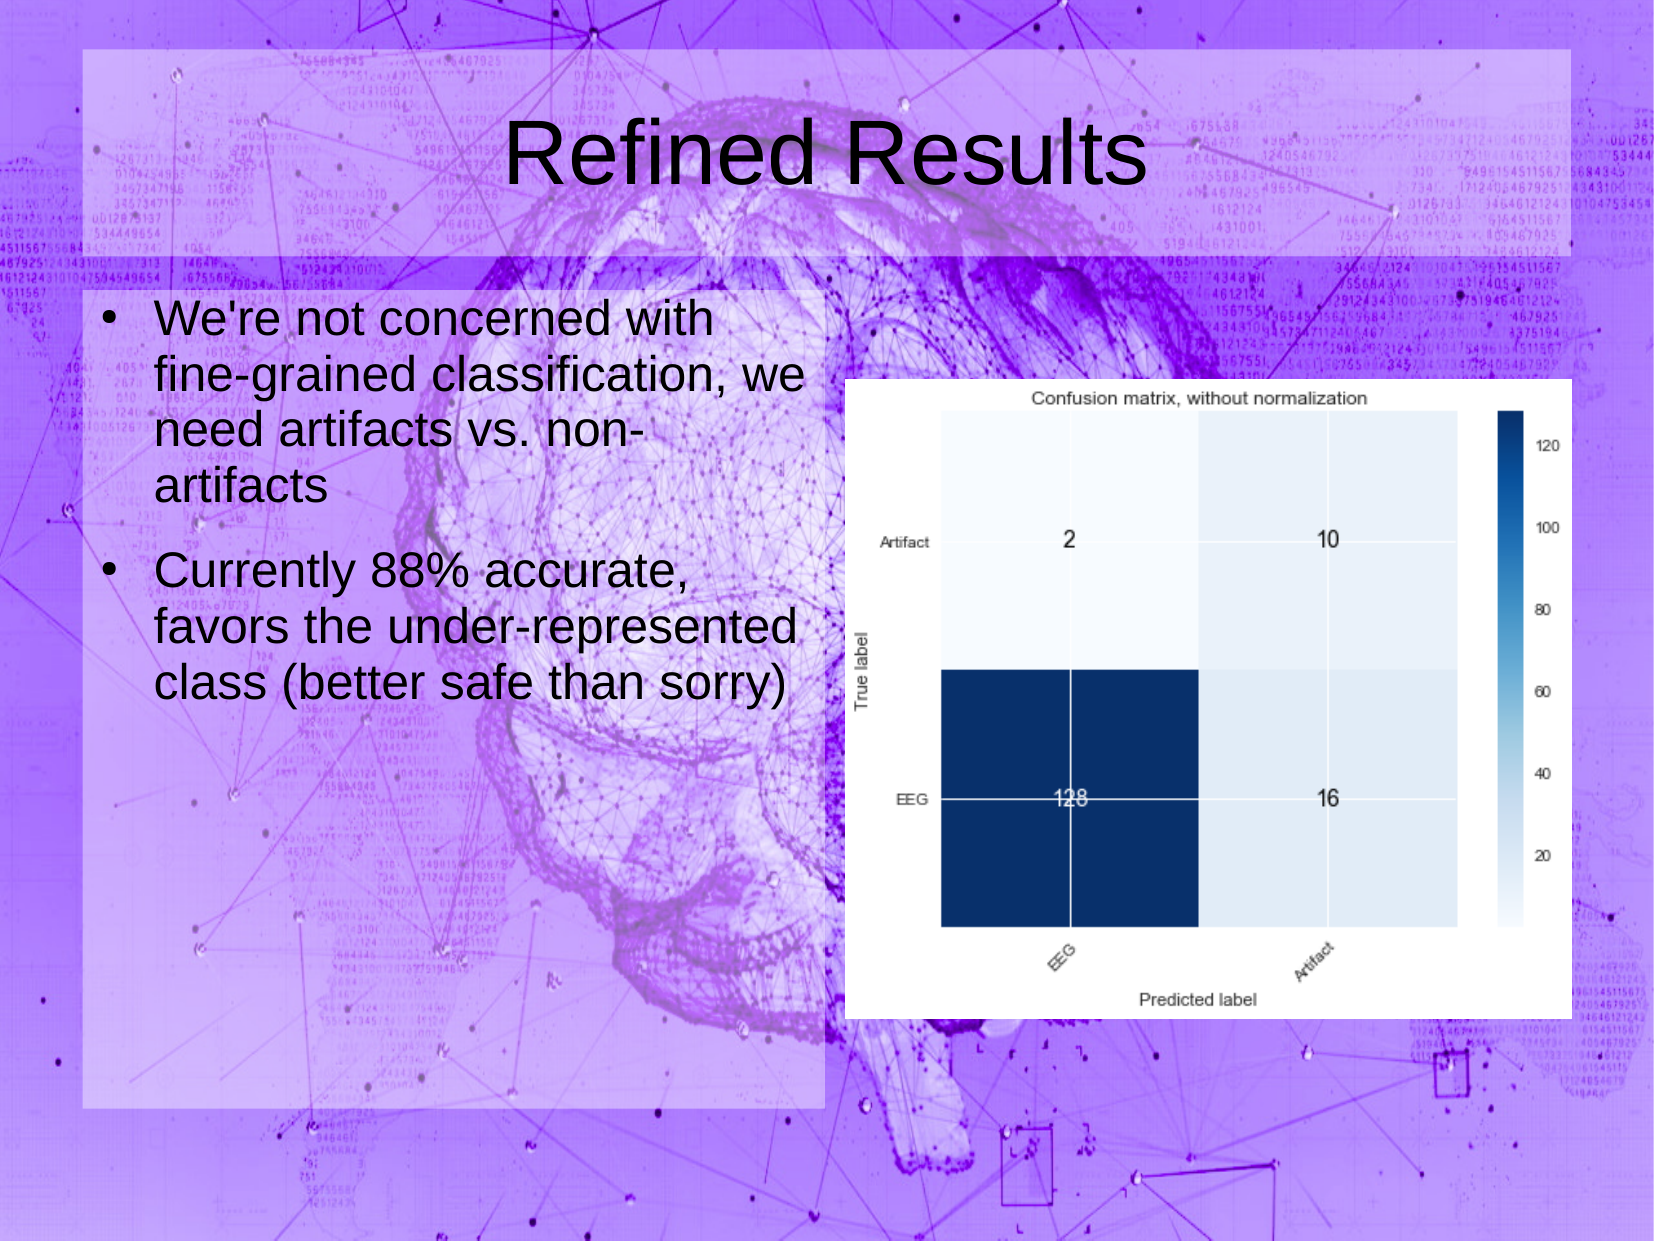

# Refined Results
We're not concerned with fine-grained classification, we need artifacts vs. non-artifacts
Currently 88% accurate, favors the under-represented class (better safe than sorry)